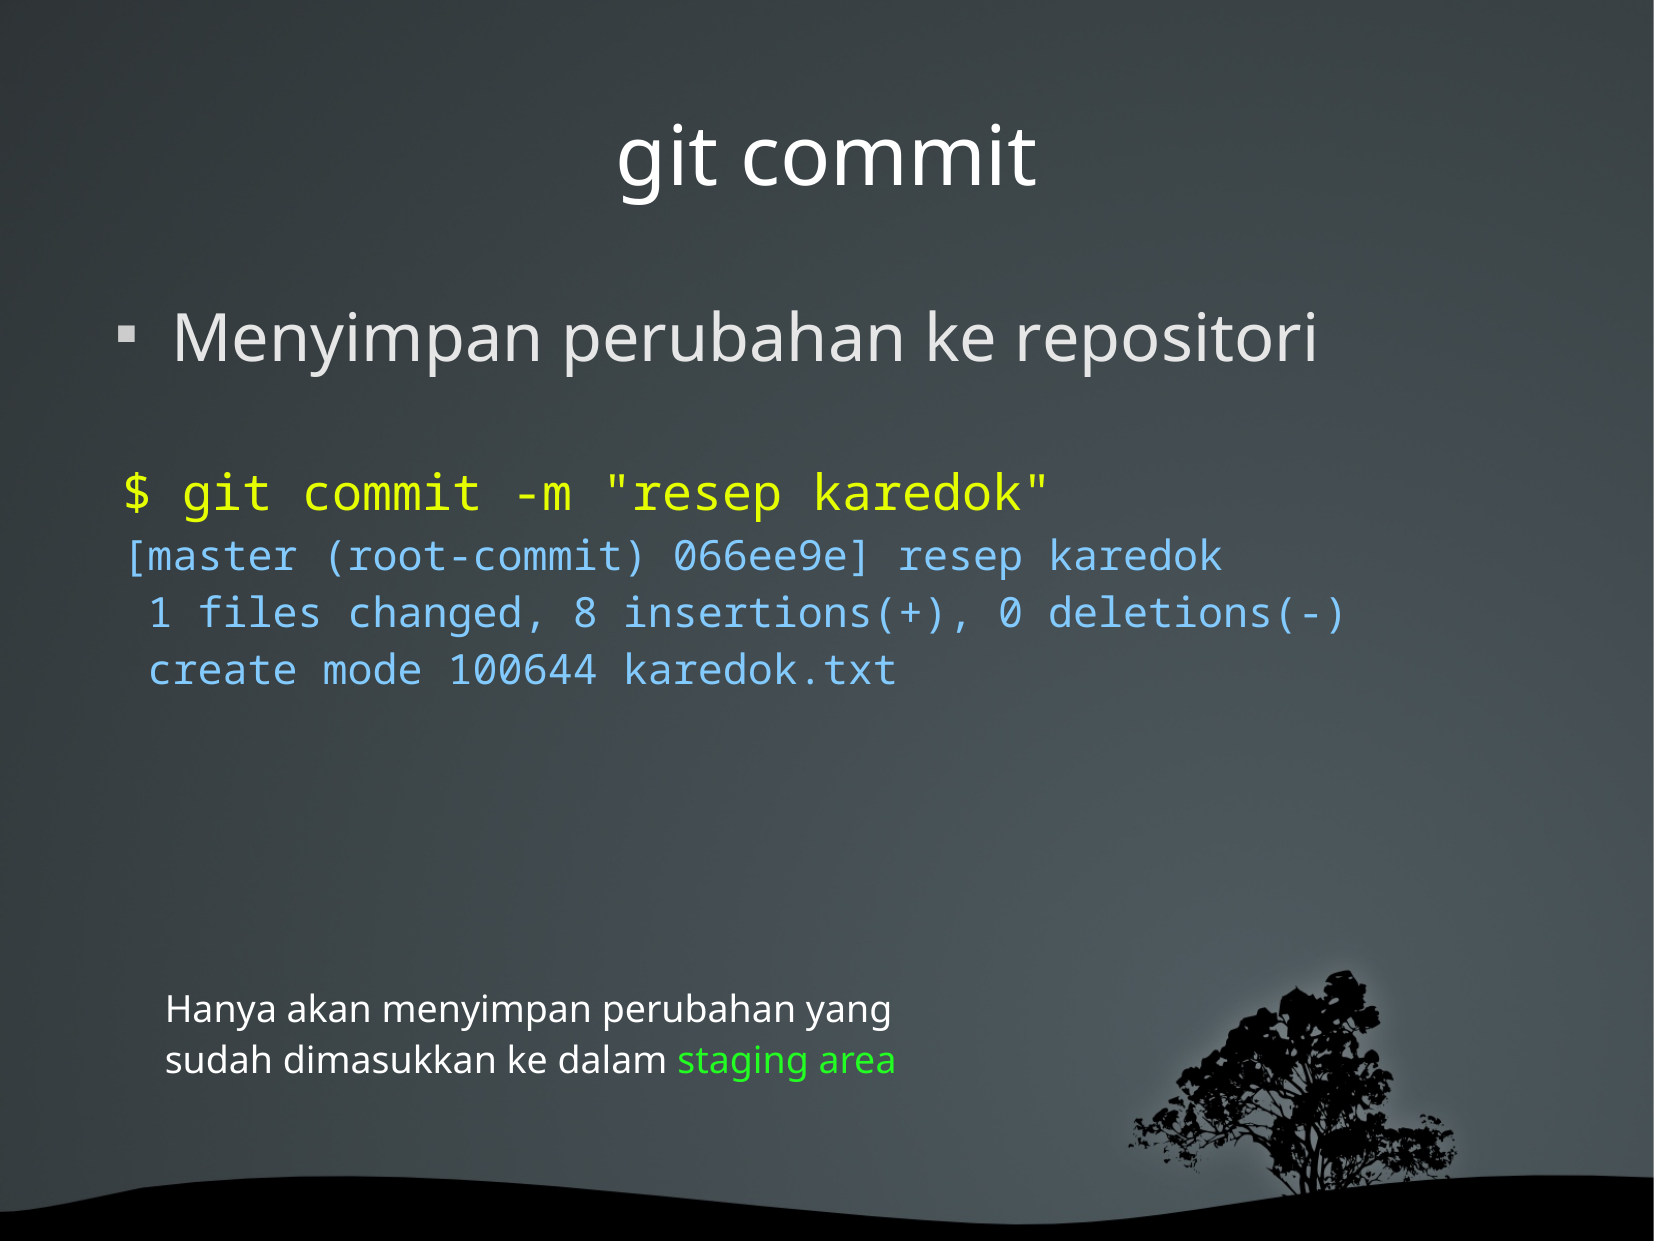

# git commit
Menyimpan perubahan ke repositori
$ git commit -m "resep karedok"
[master (root-commit) 066ee9e] resep karedok
 1 files changed, 8 insertions(+), 0 deletions(-)
 create mode 100644 karedok.txt
Hanya akan menyimpan perubahan yang sudah dimasukkan ke dalam staging area